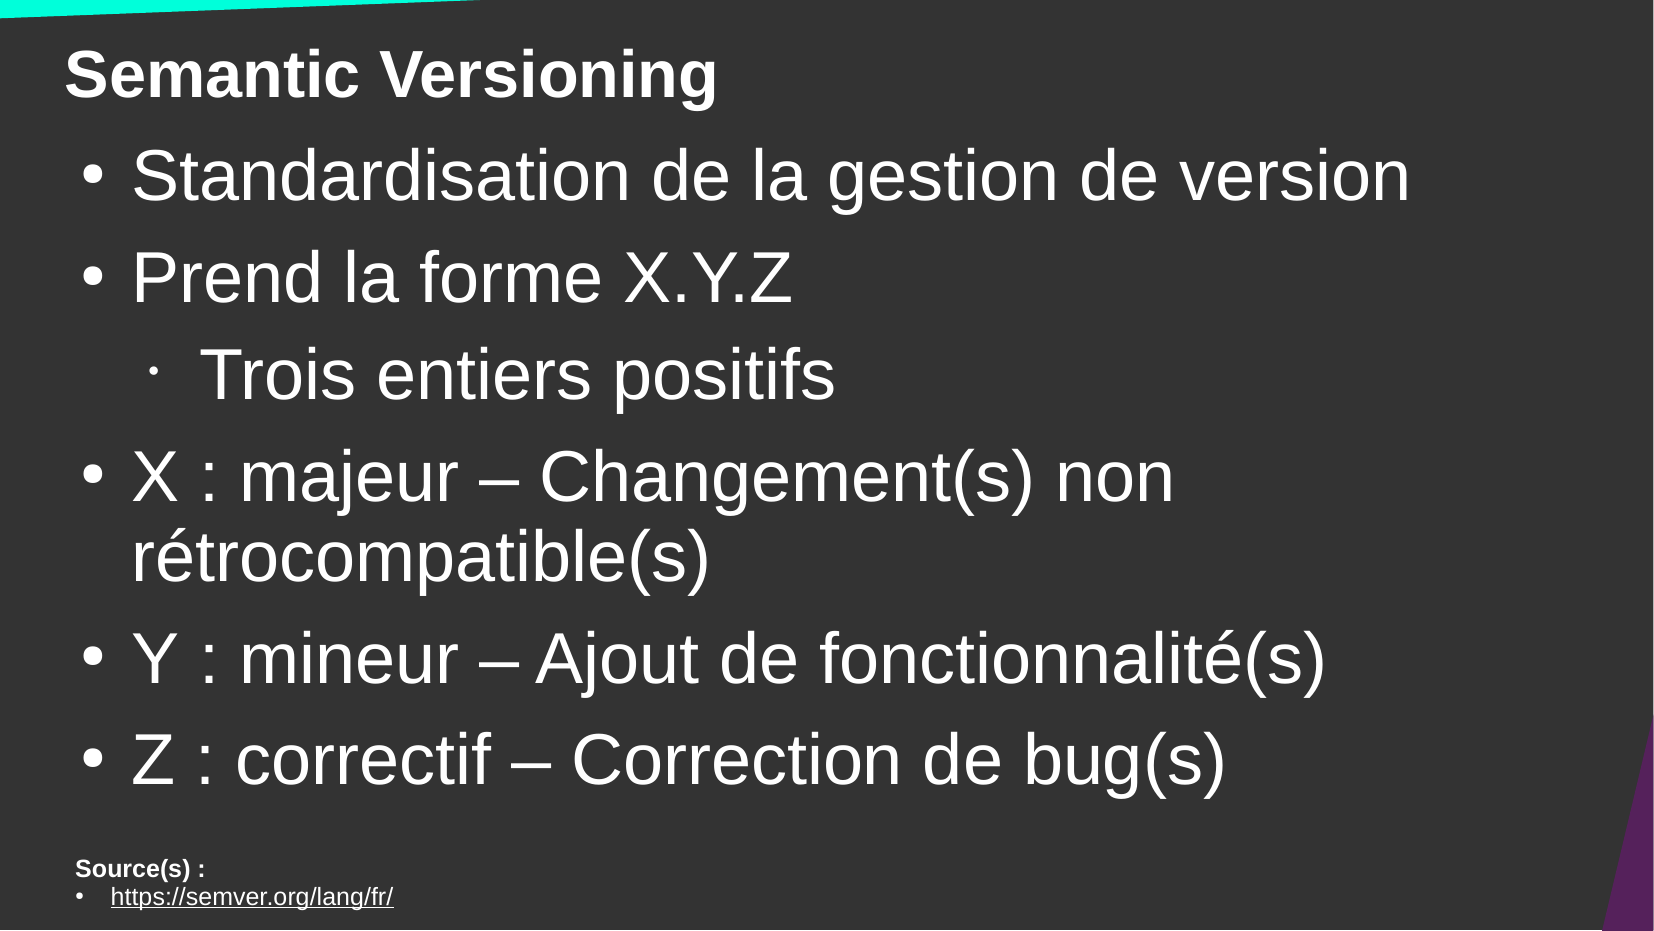

# Semantic Versioning
Standardisation de la gestion de version
Prend la forme X.Y.Z
Trois entiers positifs
X : majeur – Changement(s) non rétrocompatible(s)
Y : mineur – Ajout de fonctionnalité(s)
Z : correctif – Correction de bug(s)
Source(s) :
https://semver.org/lang/fr/